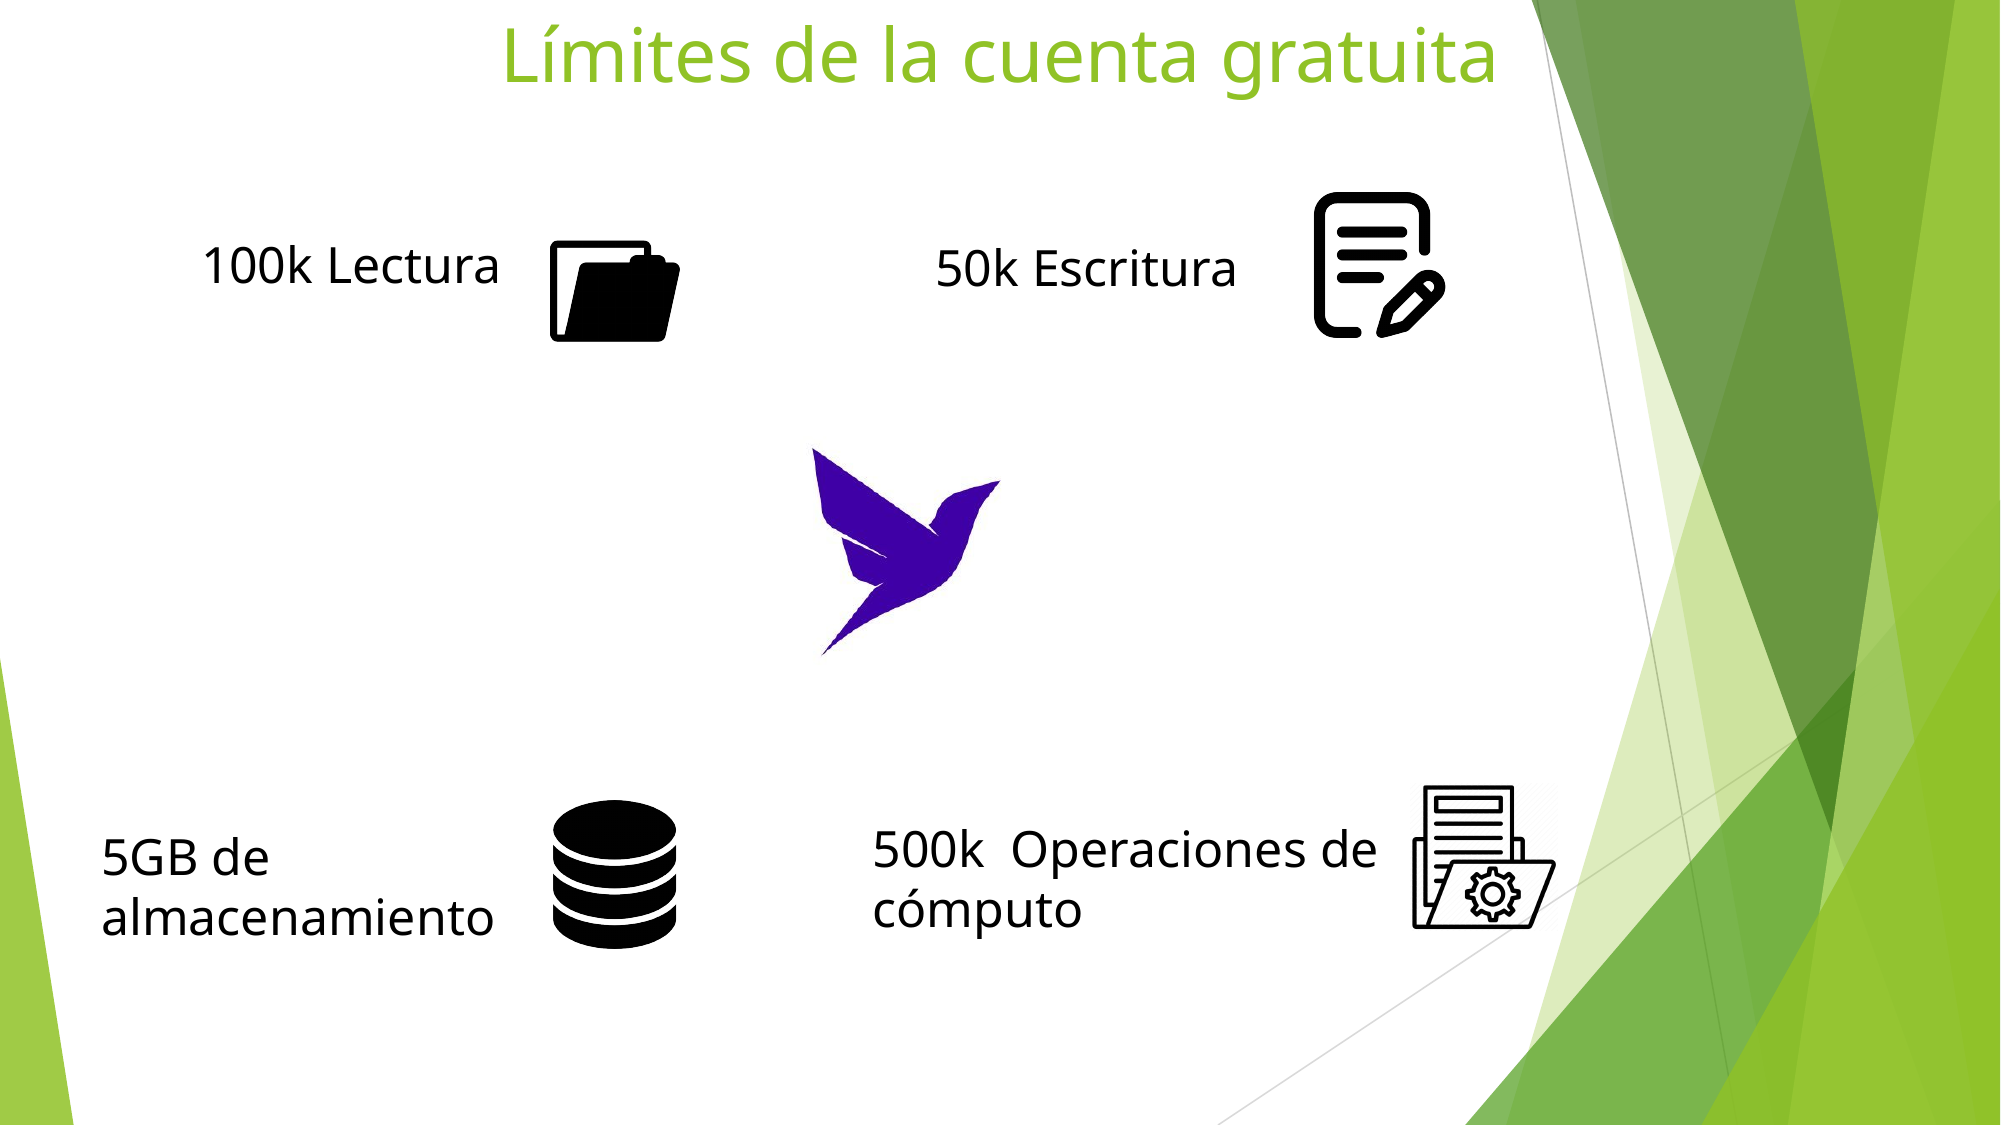

# Límites de la cuenta gratuita
100k Lectura
50k Escritura
500k Operaciones de cómputo
5GB de almacenamiento